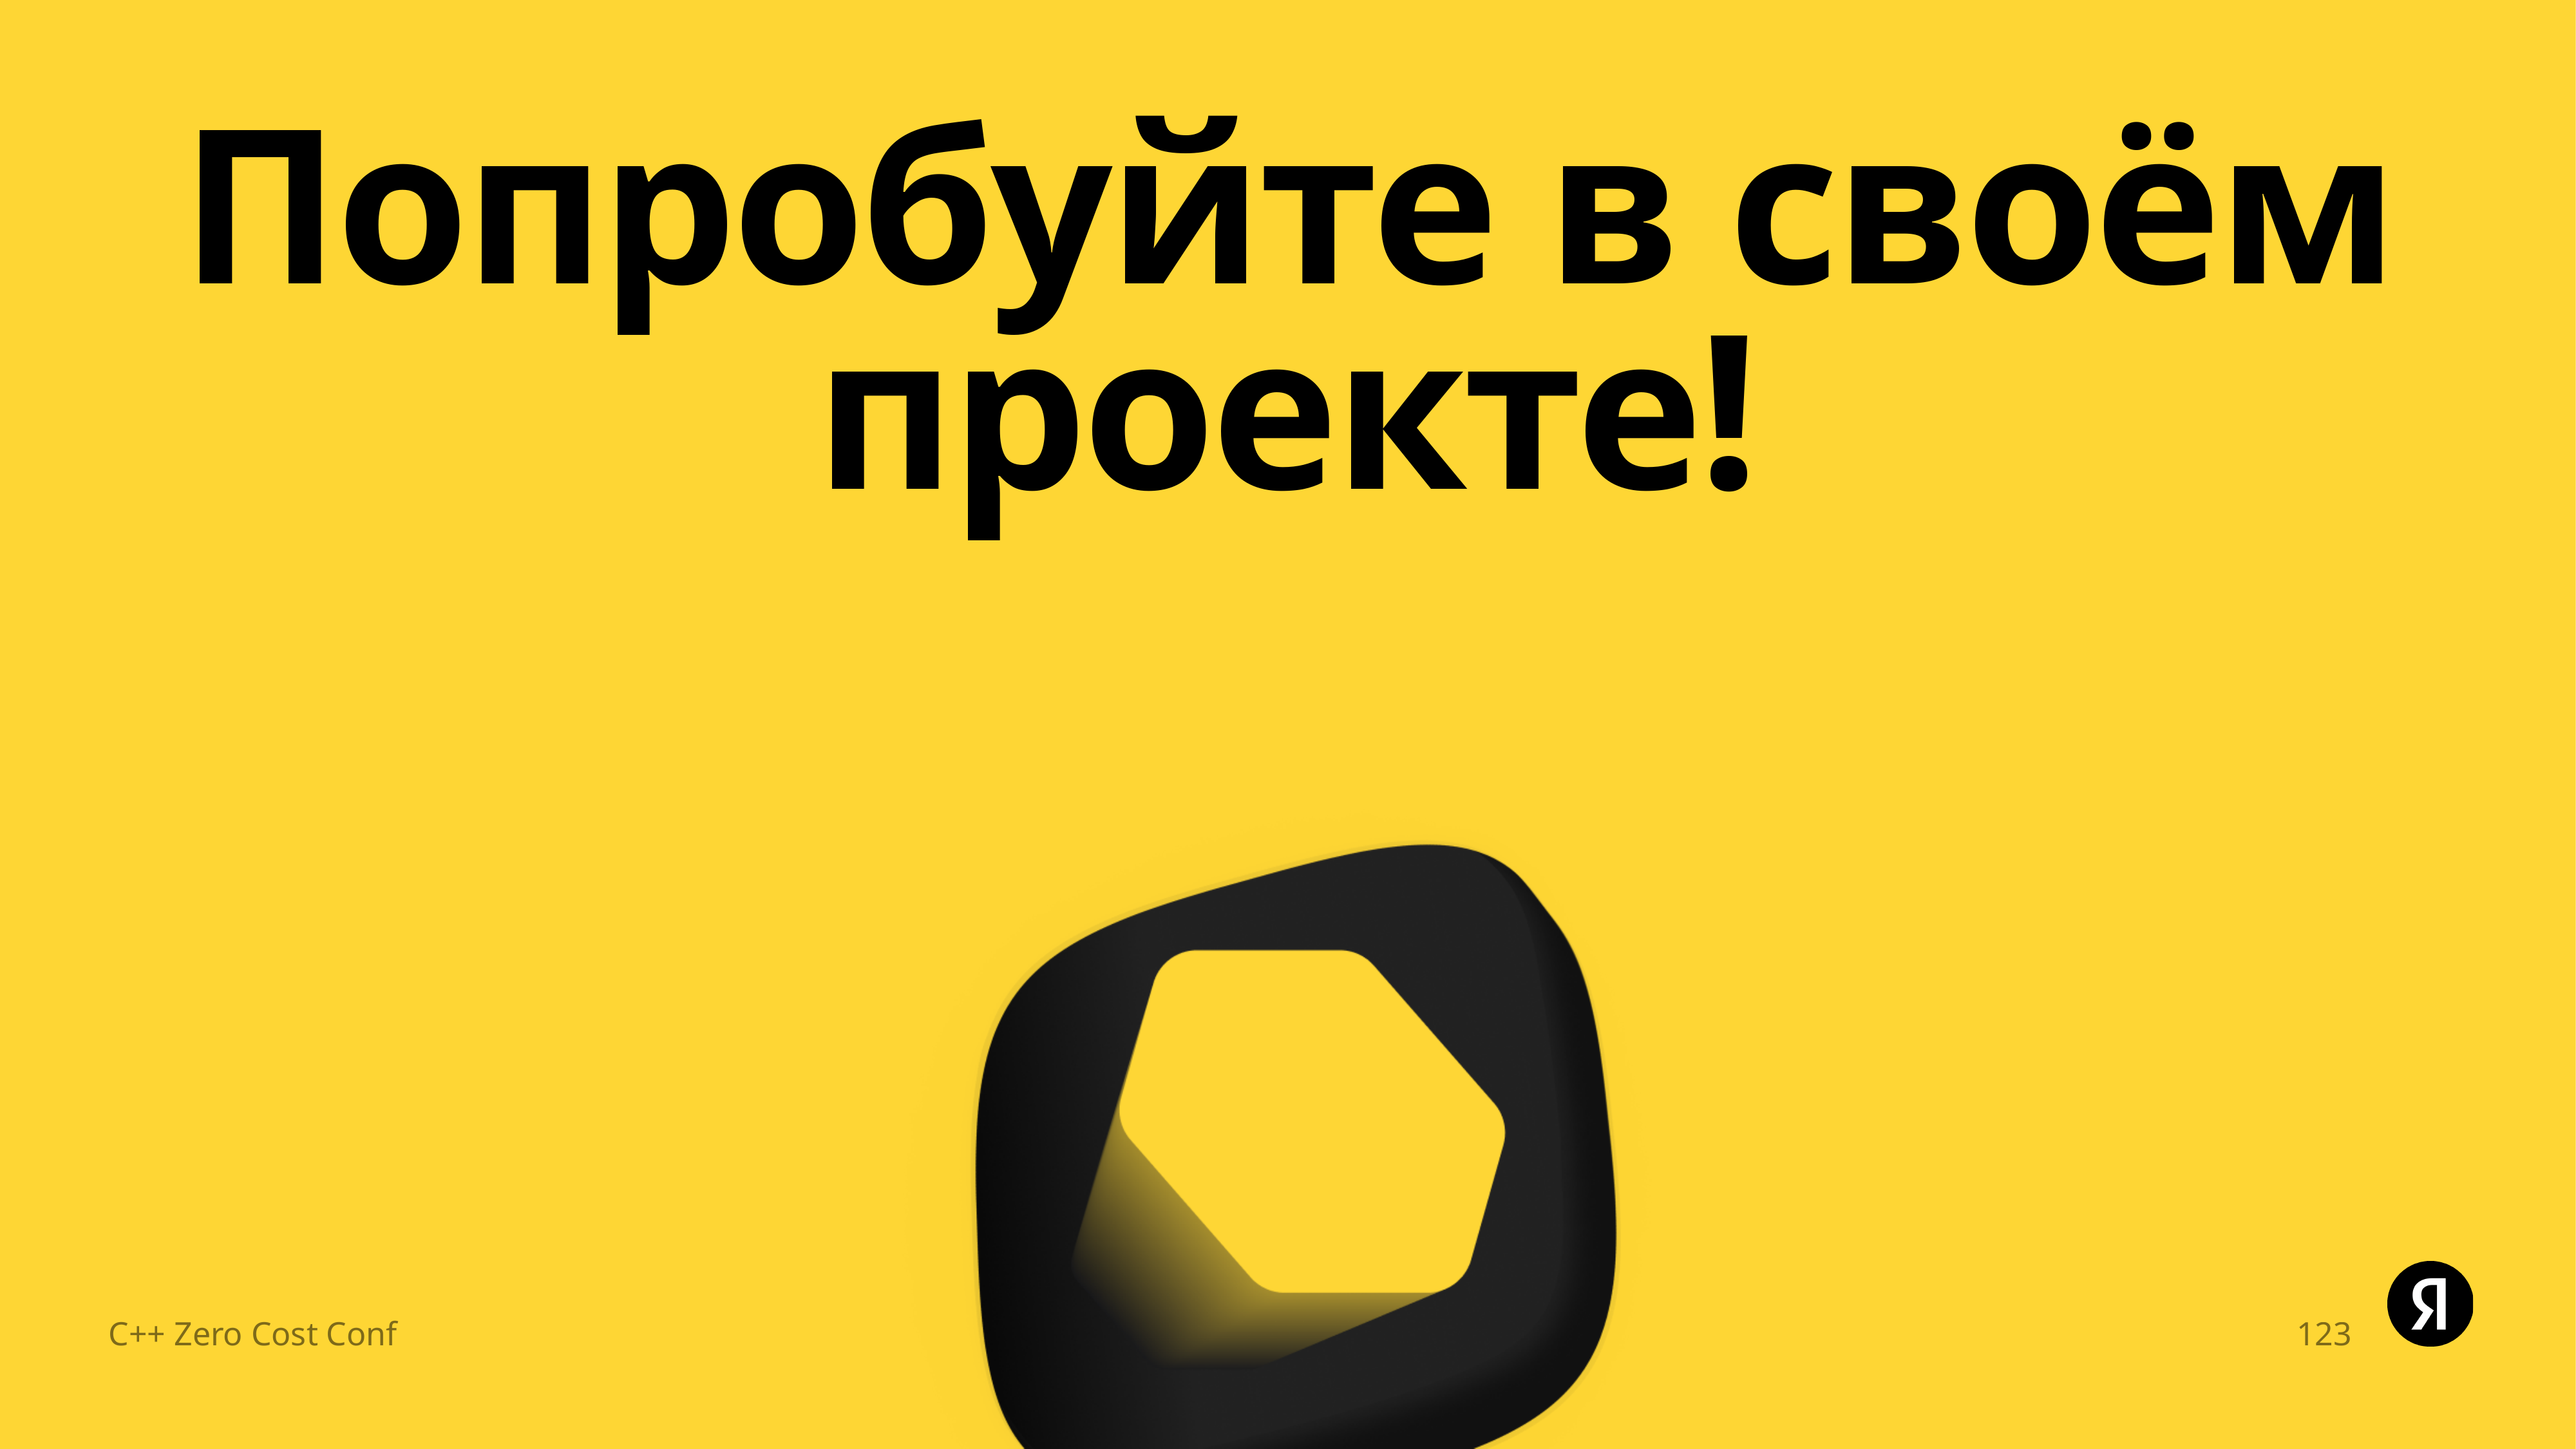

# Попробуйте в своём проекте!
C++ Zero Cost Conf
123